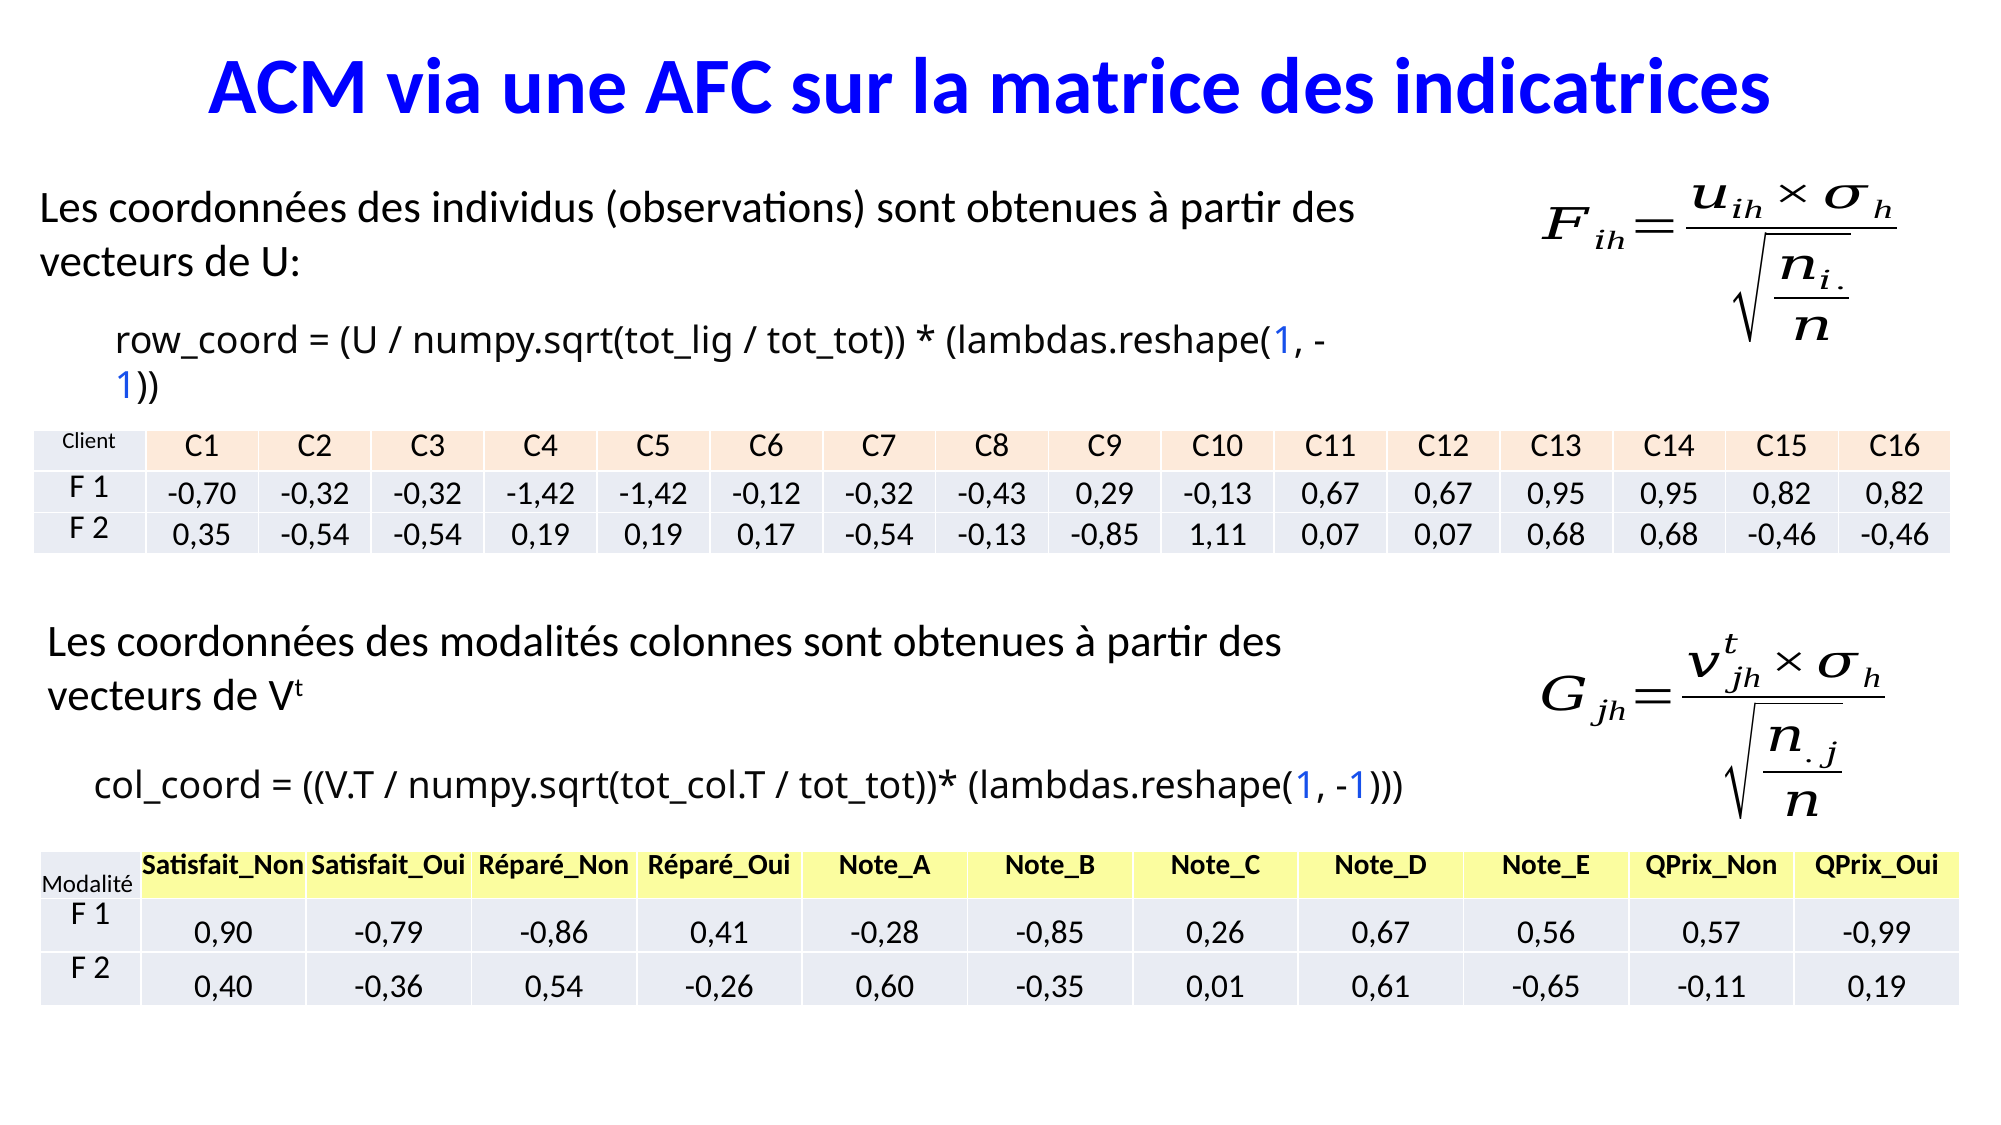

# ACM via une AFC sur la matrice des indicatrices
Les coordonnées des individus (observations) sont obtenues à partir des vecteurs de U:
row_coord = (U / numpy.sqrt(tot_lig / tot_tot)) * (lambdas.reshape(1, -1))
| Client | C1 | C2 | C3 | C4 | C5 | C6 | C7 | C8 | C9 | C10 | C11 | C12 | C13 | C14 | C15 | C16 |
| --- | --- | --- | --- | --- | --- | --- | --- | --- | --- | --- | --- | --- | --- | --- | --- | --- |
| F 1 | -0,70 | -0,32 | -0,32 | -1,42 | -1,42 | -0,12 | -0,32 | -0,43 | 0,29 | -0,13 | 0,67 | 0,67 | 0,95 | 0,95 | 0,82 | 0,82 |
| F 2 | 0,35 | -0,54 | -0,54 | 0,19 | 0,19 | 0,17 | -0,54 | -0,13 | -0,85 | 1,11 | 0,07 | 0,07 | 0,68 | 0,68 | -0,46 | -0,46 |
Les coordonnées des modalités colonnes sont obtenues à partir des vecteurs de Vt
col_coord = ((V.T / numpy.sqrt(tot_col.T / tot_tot))* (lambdas.reshape(1, -1)))
| Modalité | Satisfait\_Non | Satisfait\_Oui | Réparé\_Non | Réparé\_Oui | Note\_A | Note\_B | Note\_C | Note\_D | Note\_E | QPrix\_Non | QPrix\_Oui |
| --- | --- | --- | --- | --- | --- | --- | --- | --- | --- | --- | --- |
| F 1 | 0,90 | -0,79 | -0,86 | 0,41 | -0,28 | -0,85 | 0,26 | 0,67 | 0,56 | 0,57 | -0,99 |
| F 2 | 0,40 | -0,36 | 0,54 | -0,26 | 0,60 | -0,35 | 0,01 | 0,61 | -0,65 | -0,11 | 0,19 |